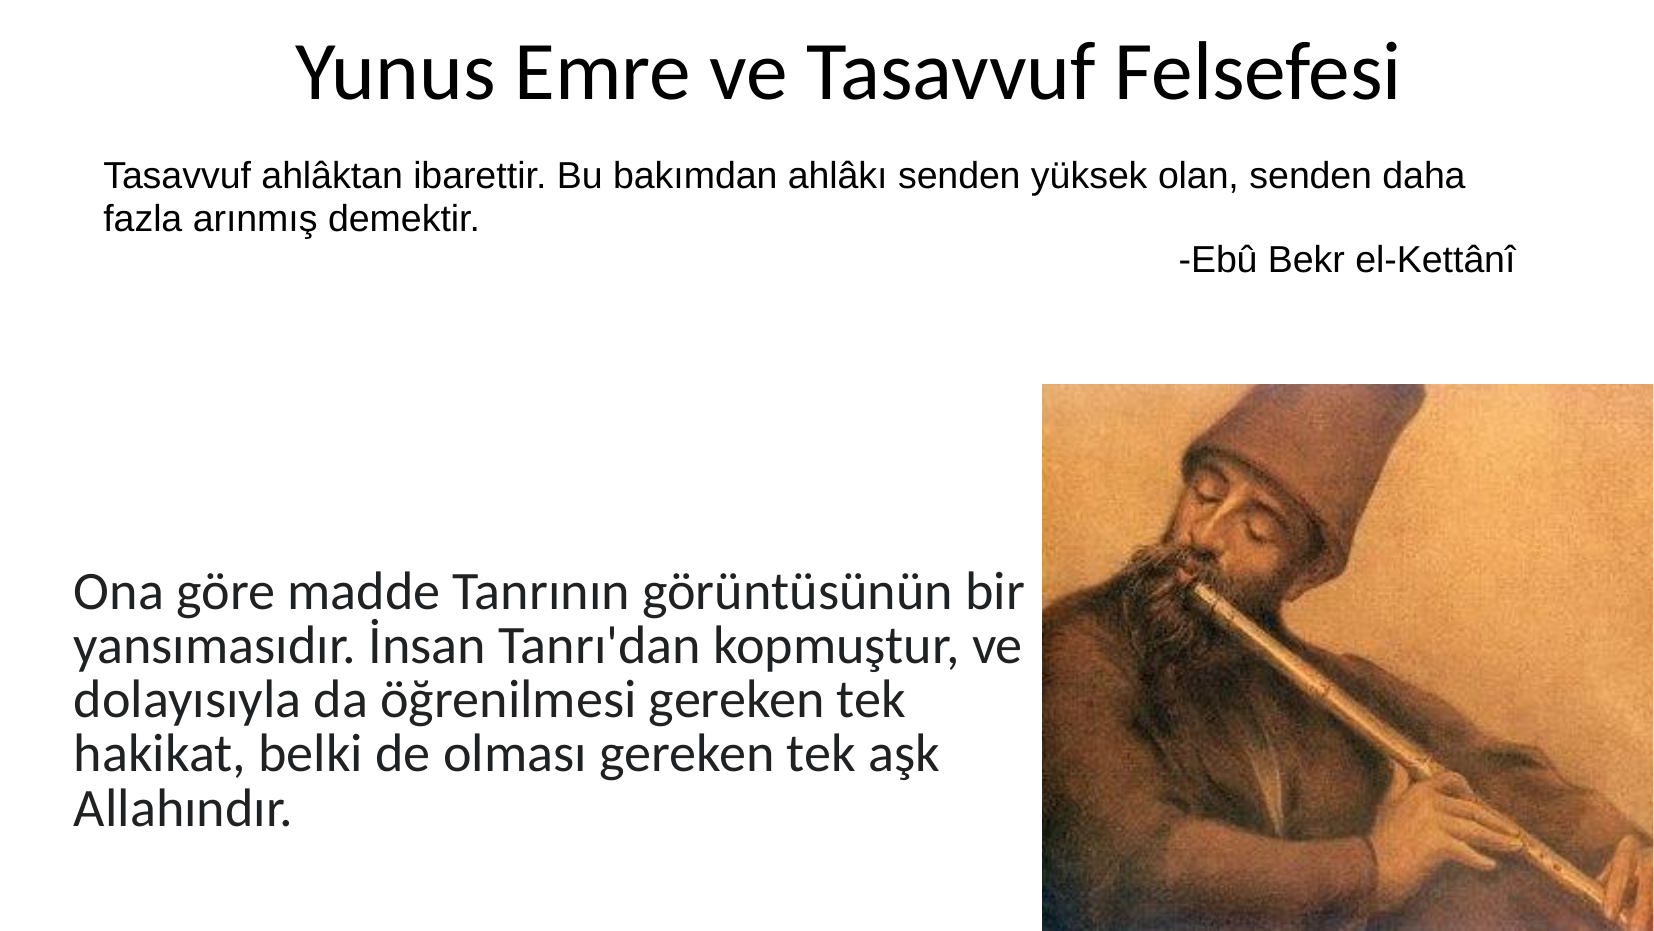

Yunus Emre ve Tasavvuf Felsefesi
Tasavvuf ahlâktan ibarettir. Bu bakımdan ahlâkı senden yüksek olan, senden daha fazla arınmış demektir.
													 -Ebû Bekr el-Kettânî
Tasavvuf ahlâktan ibarettir. Bu bakımdan ahlâkı senden yüksek olan, senden daha fazla arınmış demektir. (Ebû Bekr el-Kettânî)
Ona göre madde Tanrının görüntüsünün bir yansımasıdır. İnsan Tanrı'dan kopmuştur, ve dolayısıyla da öğrenilmesi gereken tek hakikat, belki de olması gereken tek aşk Allahındır.